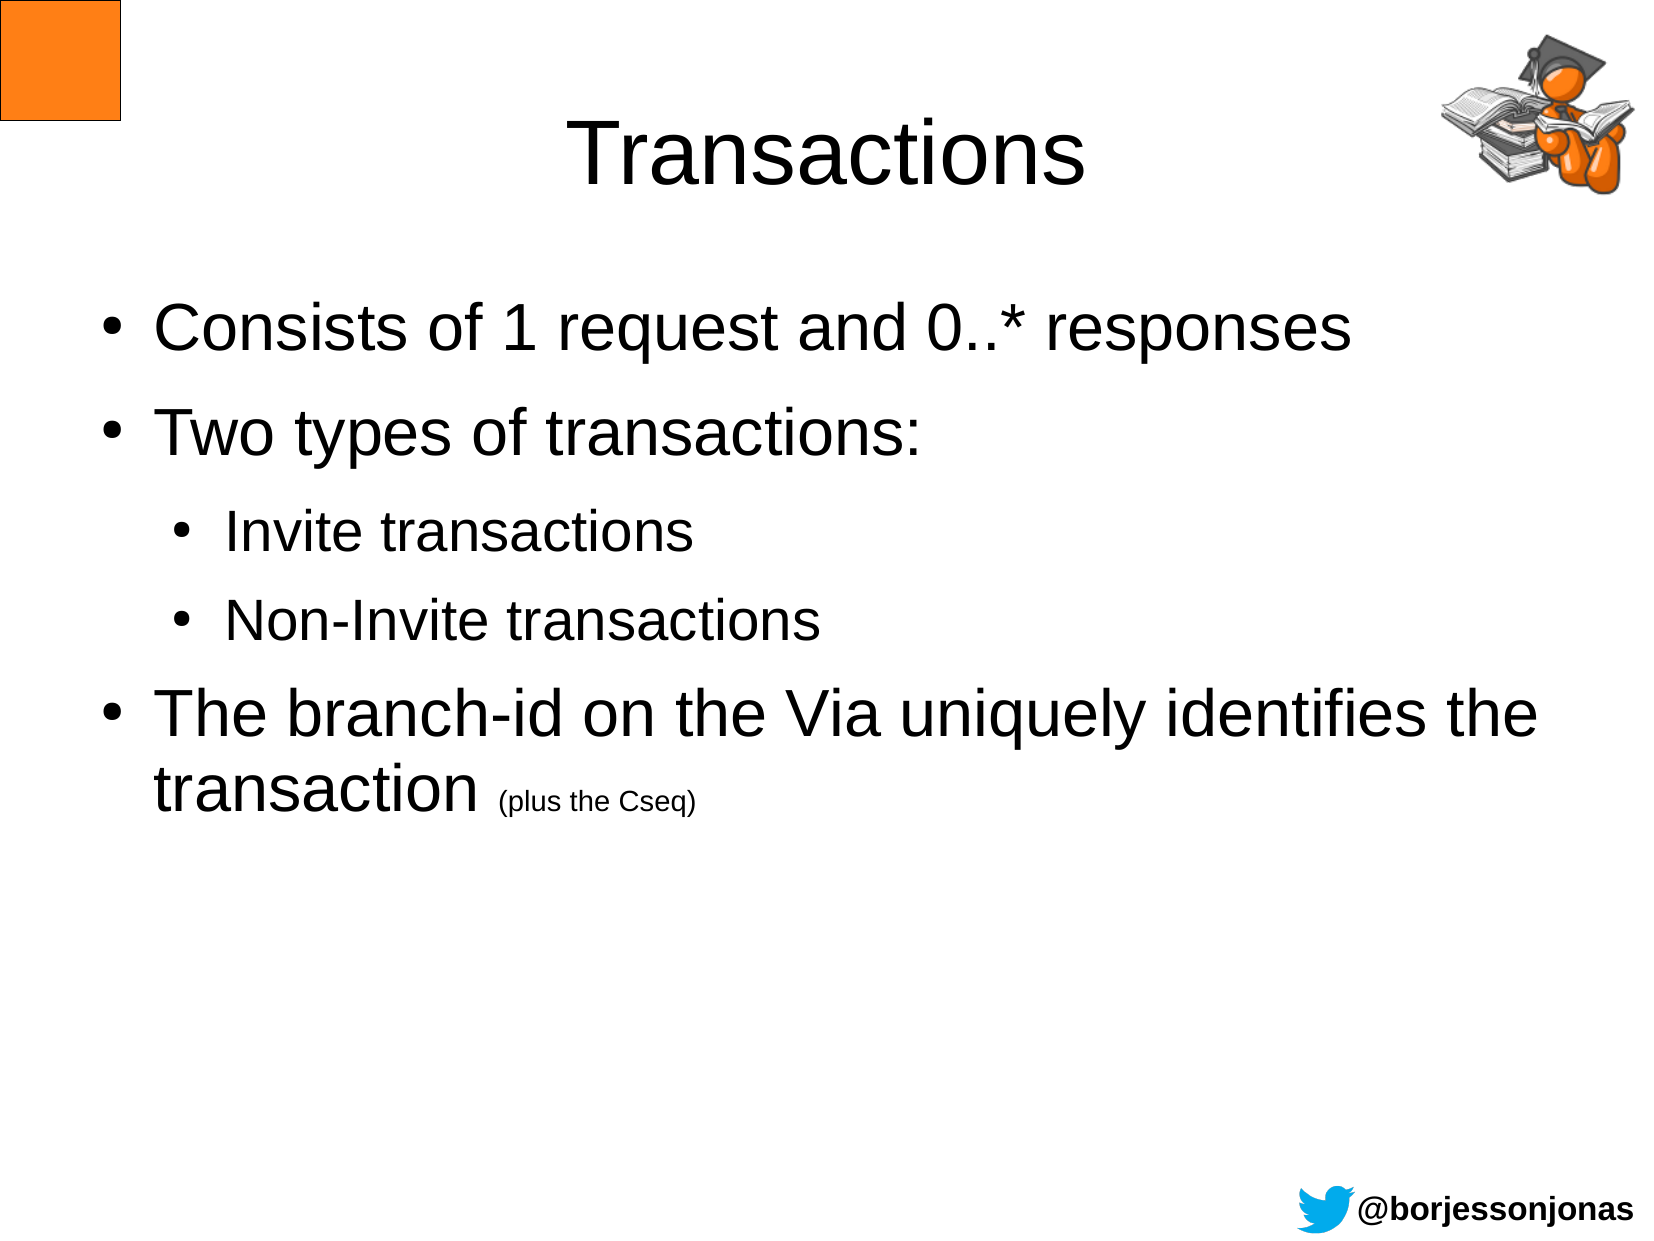

# Transactions
Consists of 1 request and 0..* responses
Two types of transactions:
Invite transactions
Non-Invite transactions
The branch-id on the Via uniquely identifies the transaction (plus the Cseq)